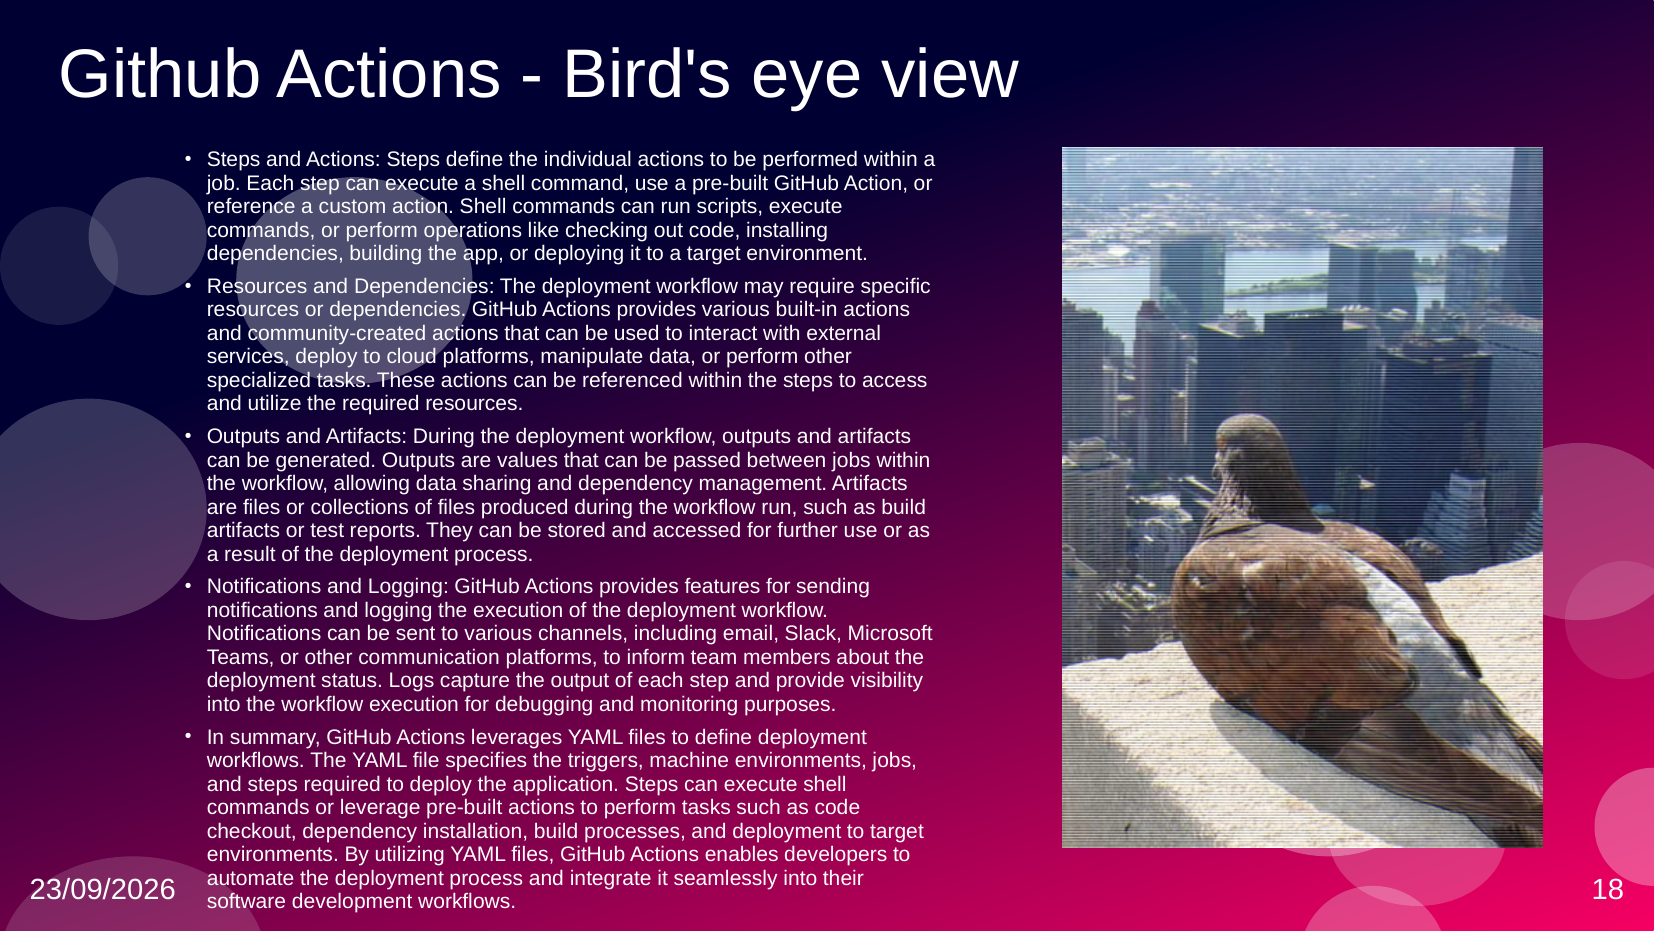

# Github Actions - Bird's eye view
Steps and Actions: Steps define the individual actions to be performed within a job. Each step can execute a shell command, use a pre-built GitHub Action, or reference a custom action. Shell commands can run scripts, execute commands, or perform operations like checking out code, installing dependencies, building the app, or deploying it to a target environment.
Resources and Dependencies: The deployment workflow may require specific resources or dependencies. GitHub Actions provides various built-in actions and community-created actions that can be used to interact with external services, deploy to cloud platforms, manipulate data, or perform other specialized tasks. These actions can be referenced within the steps to access and utilize the required resources.
Outputs and Artifacts: During the deployment workflow, outputs and artifacts can be generated. Outputs are values that can be passed between jobs within the workflow, allowing data sharing and dependency management. Artifacts are files or collections of files produced during the workflow run, such as build artifacts or test reports. They can be stored and accessed for further use or as a result of the deployment process.
Notifications and Logging: GitHub Actions provides features for sending notifications and logging the execution of the deployment workflow. Notifications can be sent to various channels, including email, Slack, Microsoft Teams, or other communication platforms, to inform team members about the deployment status. Logs capture the output of each step and provide visibility into the workflow execution for debugging and monitoring purposes.
In summary, GitHub Actions leverages YAML files to define deployment workflows. The YAML file specifies the triggers, machine environments, jobs, and steps required to deploy the application. Steps can execute shell commands or leverage pre-built actions to perform tasks such as code checkout, dependency installation, build processes, and deployment to target environments. By utilizing YAML files, GitHub Actions enables developers to automate the deployment process and integrate it seamlessly into their software development workflows.
18